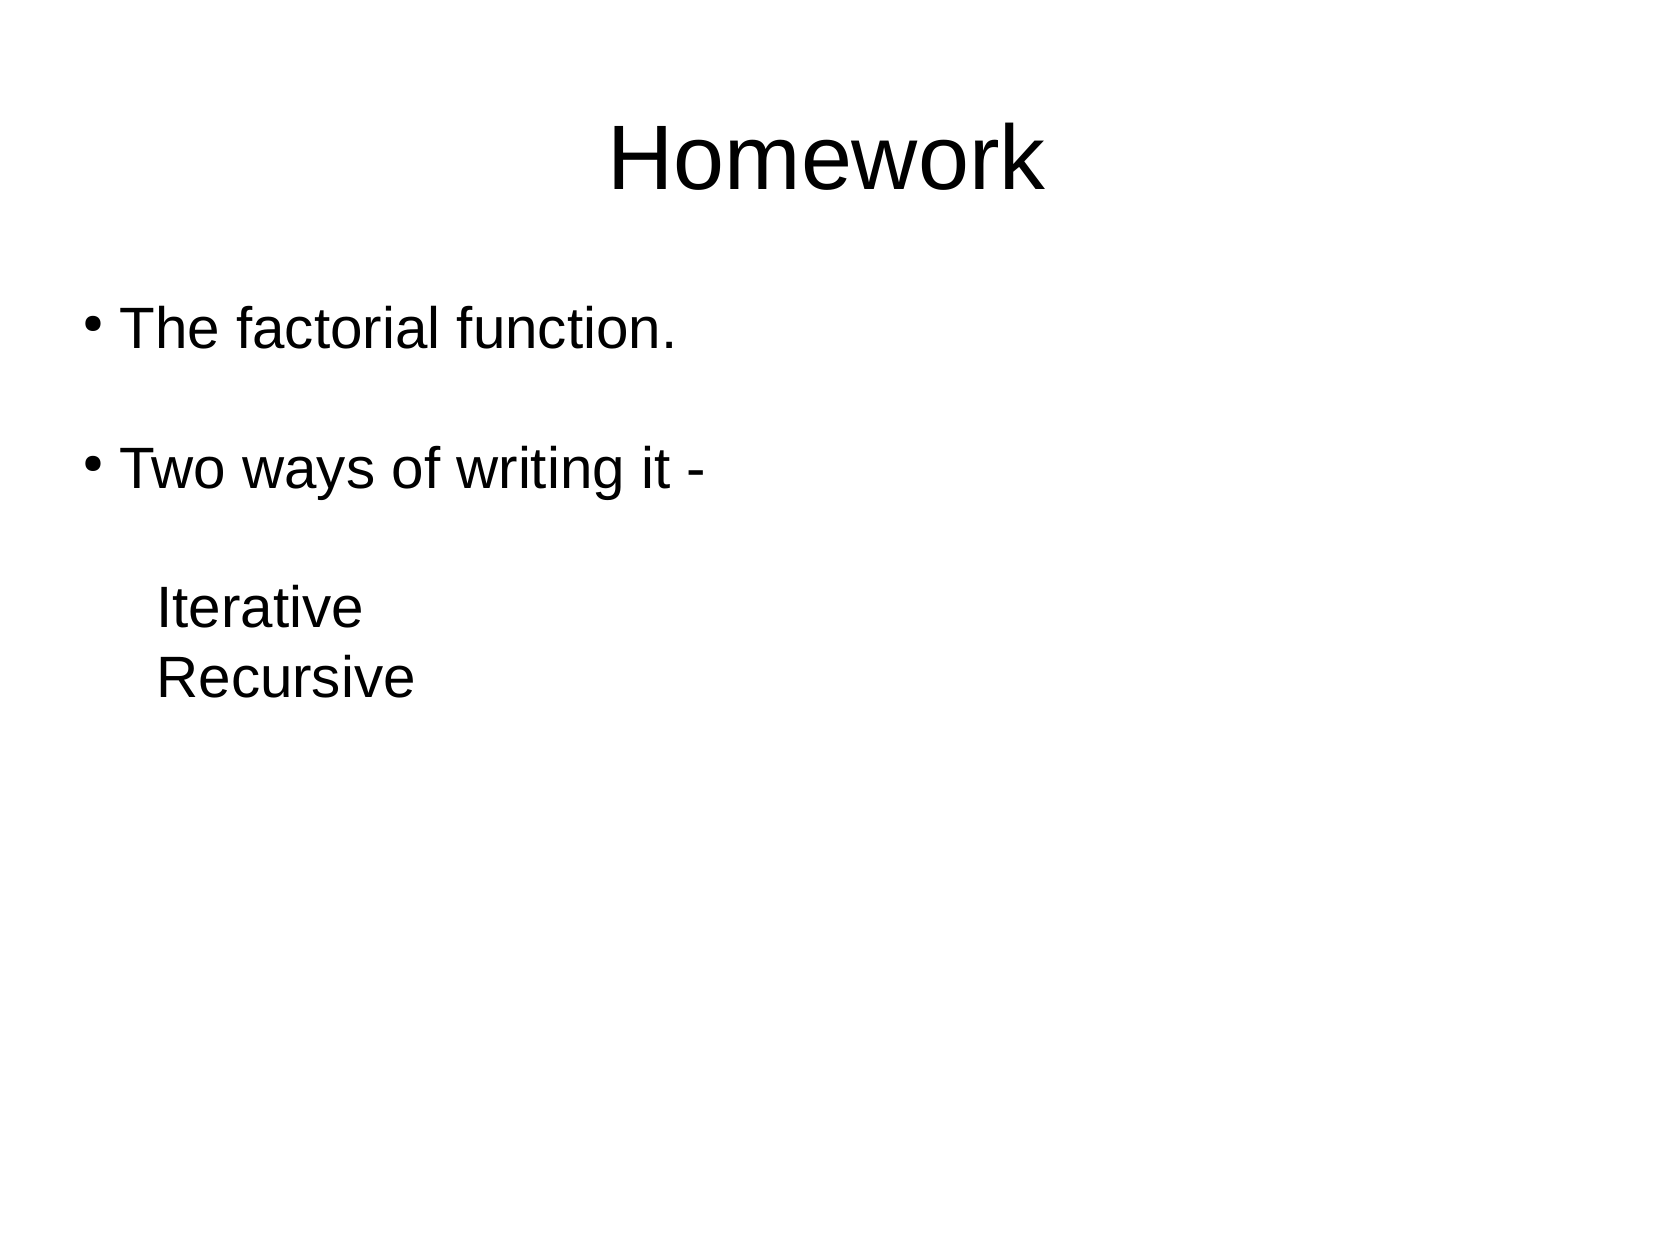

# Homework
 The factorial function.
 Two ways of writing it -
	Iterative
	Recursive